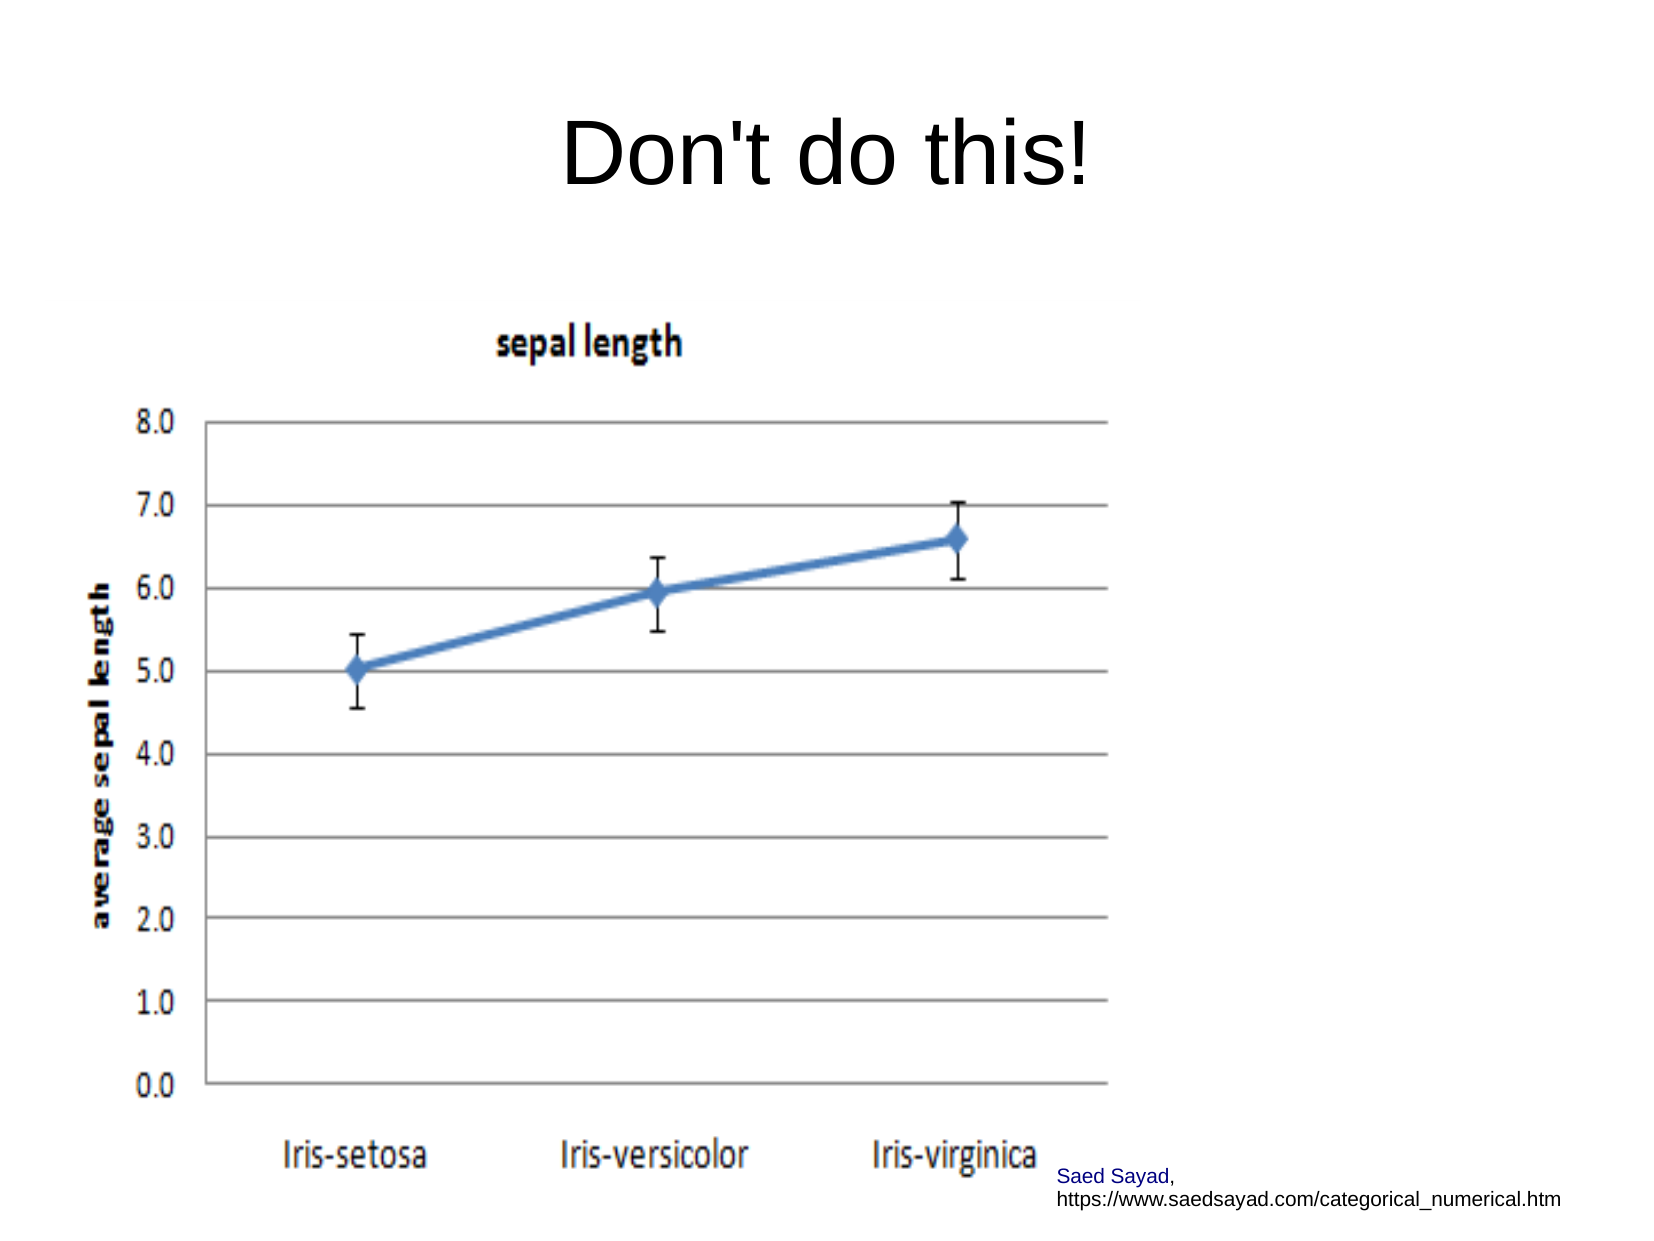

# Don't do this!
Saed Sayad, https://www.saedsayad.com/categorical_numerical.htm